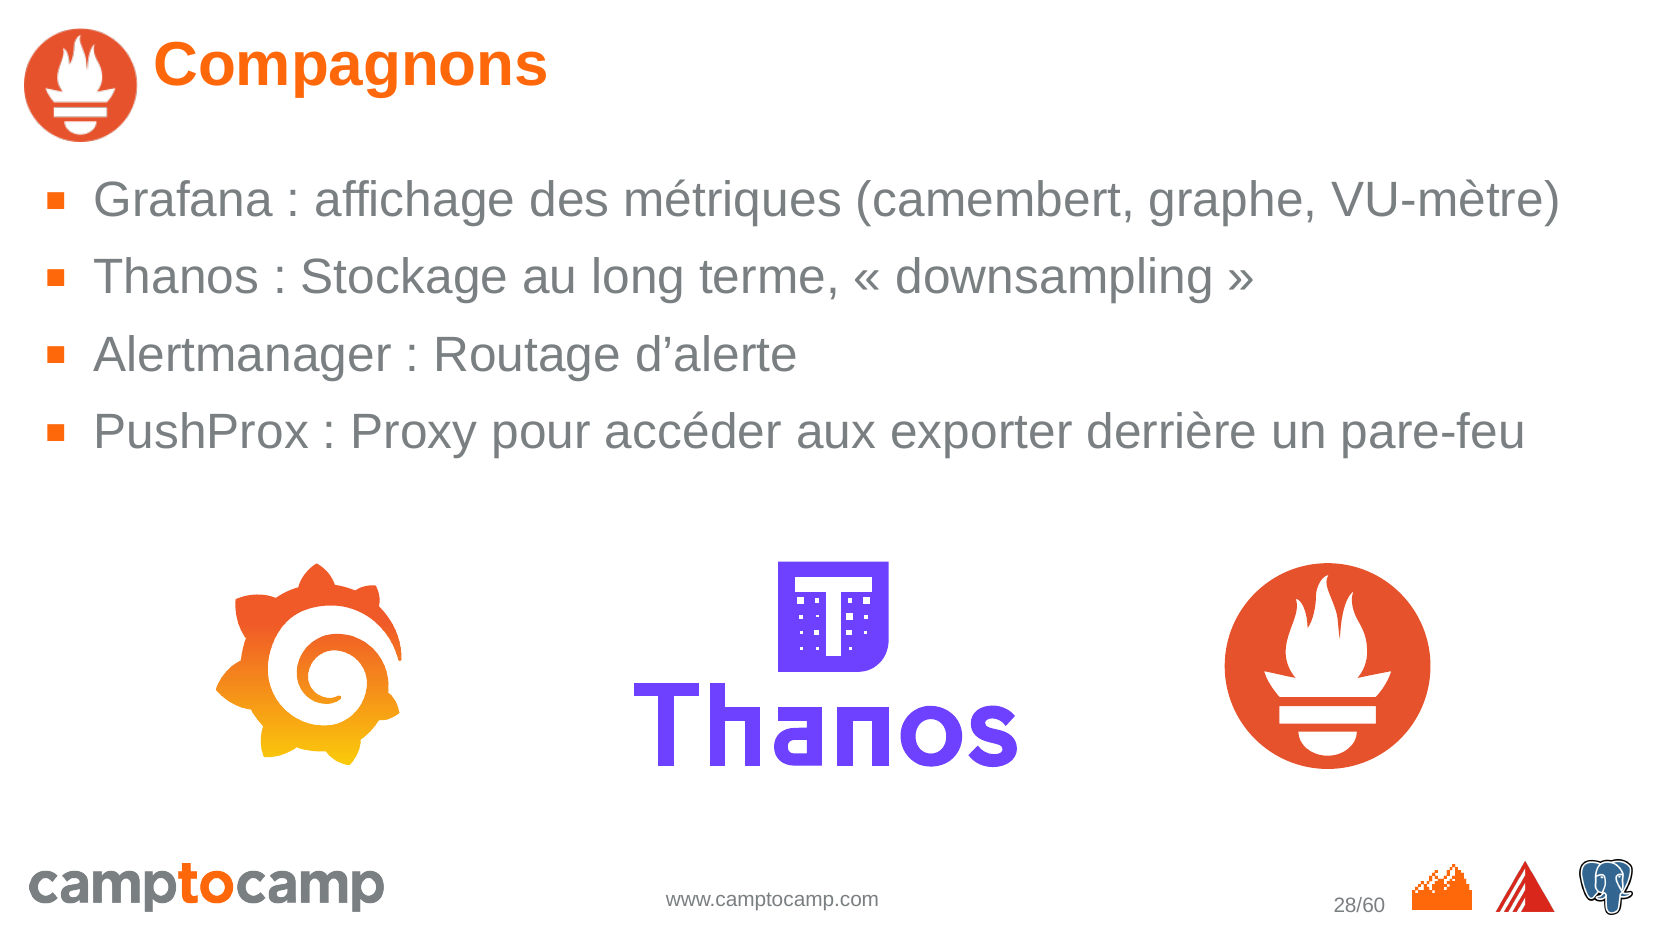

# Compagnons
Grafana : affichage des métriques (camembert, graphe, VU-mètre)
Thanos : Stockage au long terme, « downsampling »
Alertmanager : Routage d’alerte
PushProx : Proxy pour accéder aux exporter derrière un pare-feu